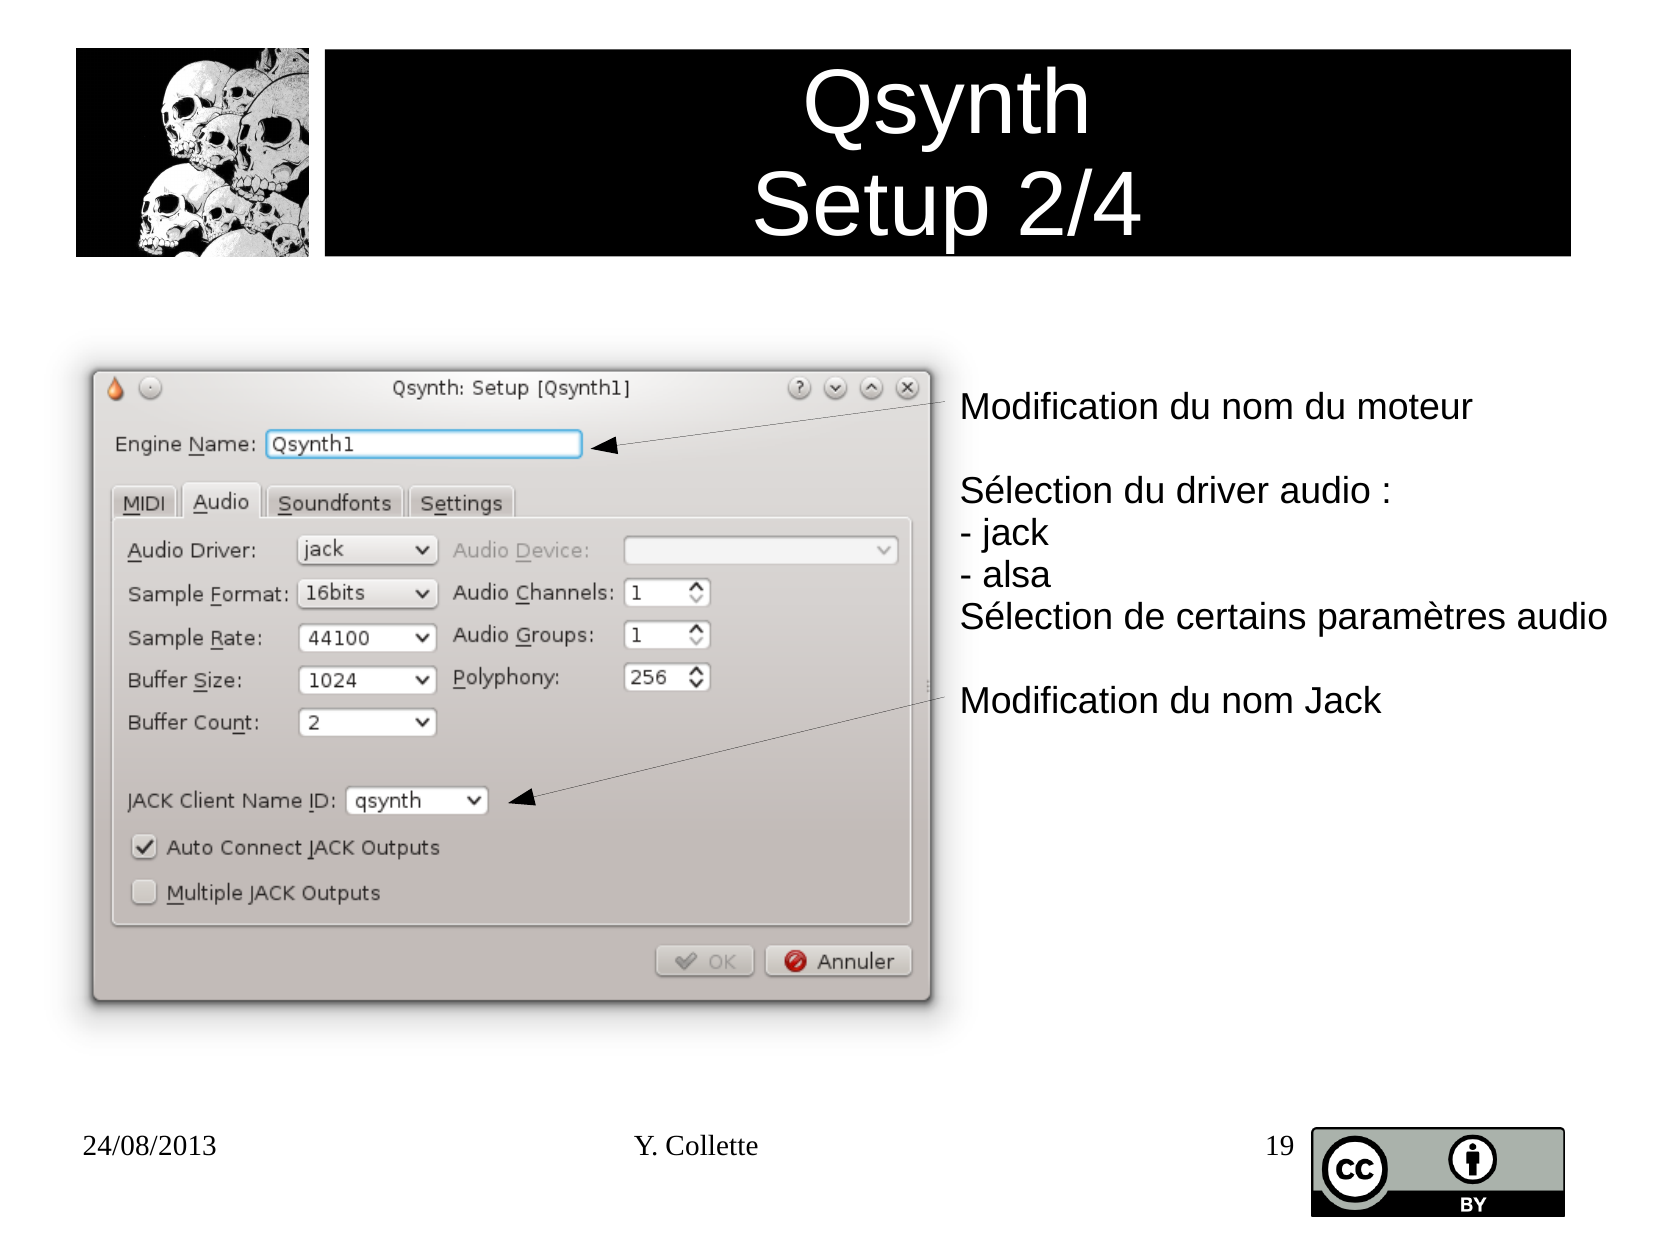

# Qsynth Setup 2/4
Modification du nom du moteur
Sélection du driver audio :
- jack
- alsa
Sélection de certains paramètres audio
Modification du nom Jack
Y. Collette
19